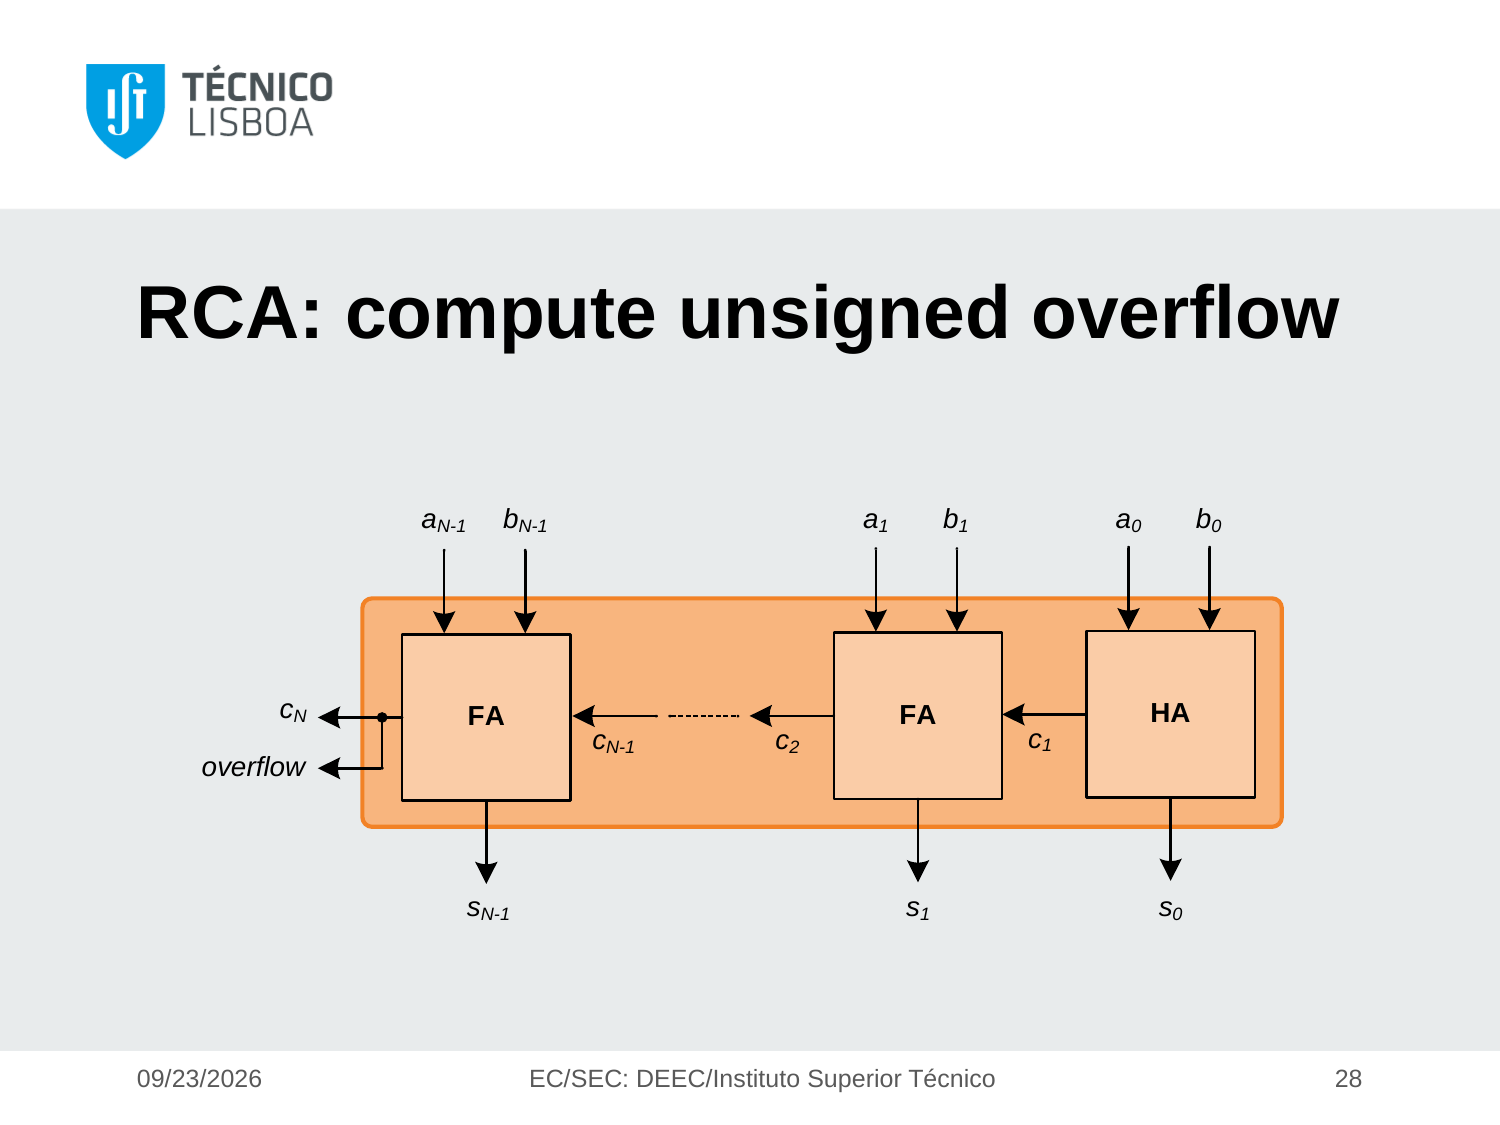

# RCA: compute unsigned overflow
EC/SEC: DEEC/Instituto Superior Técnico